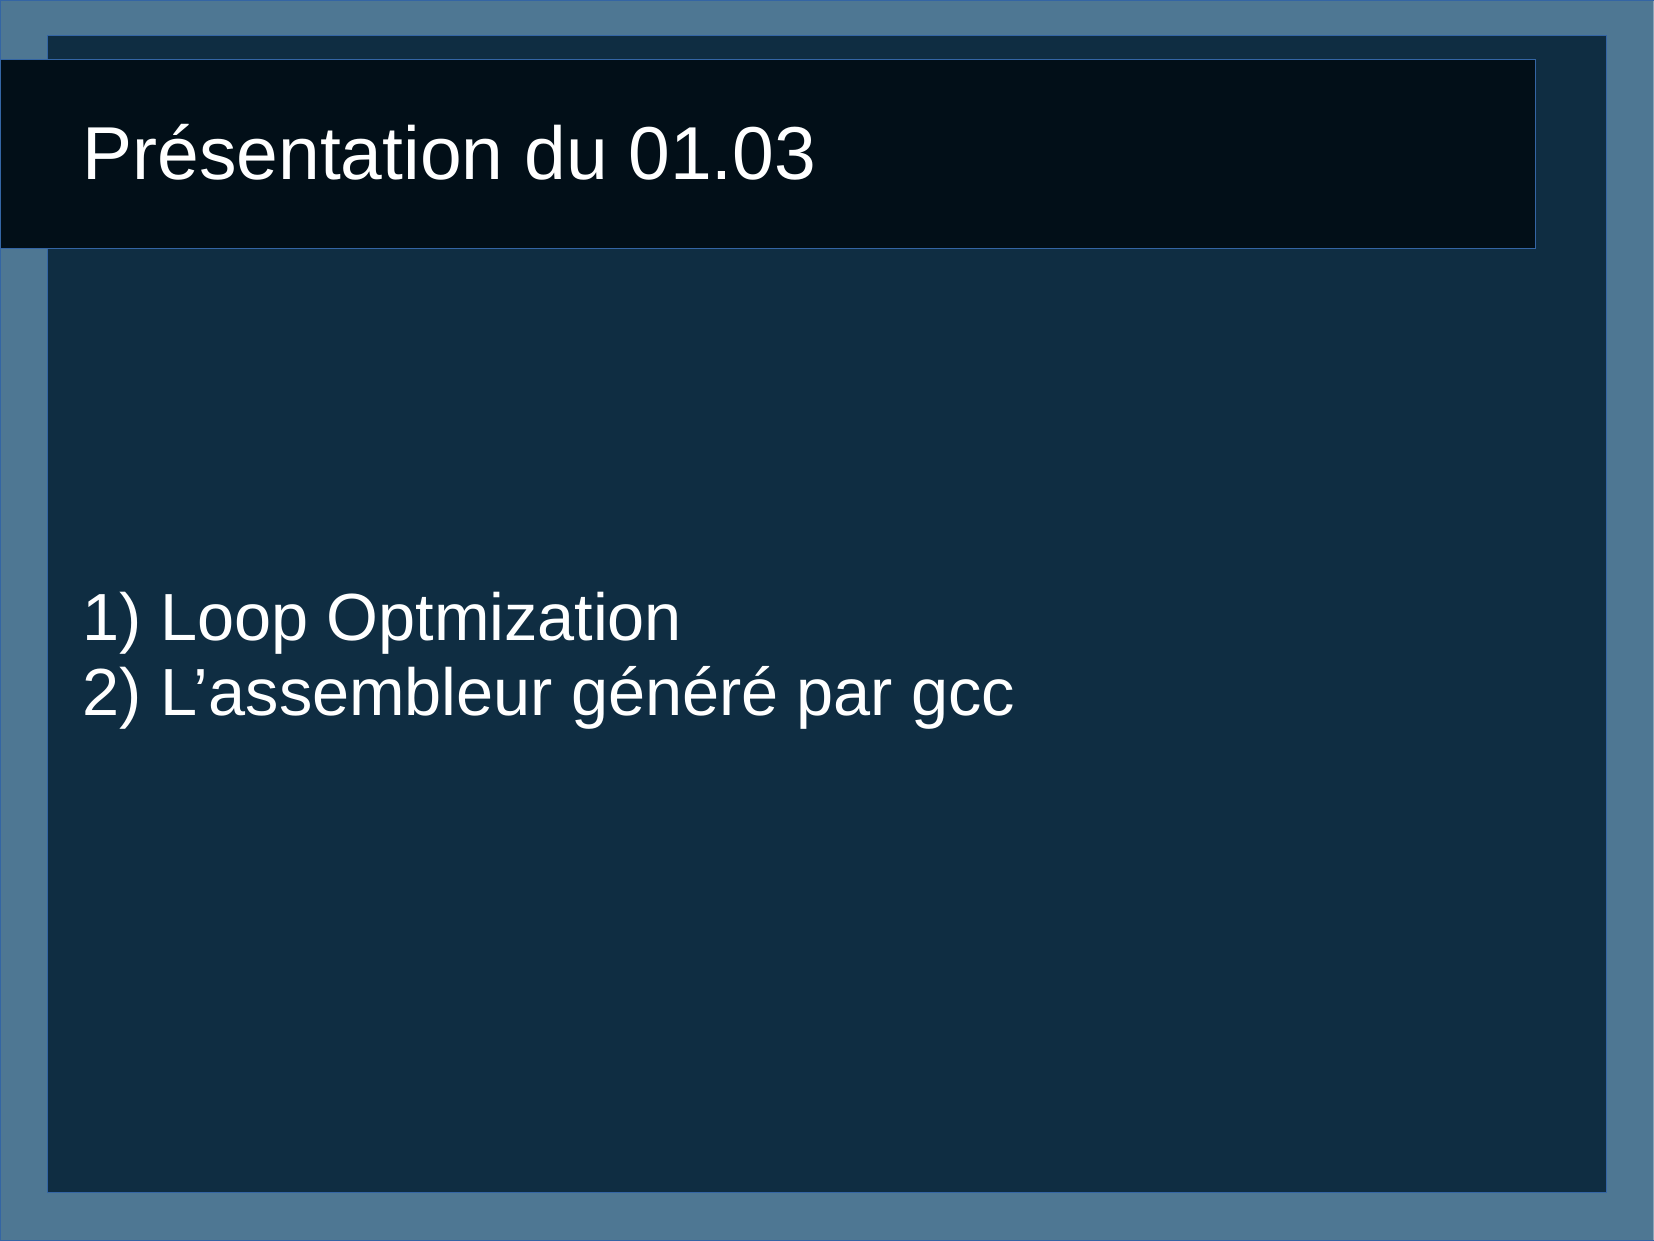

# Présentation du 01.03
 Loop Optmization
 L’assembleur généré par gcc